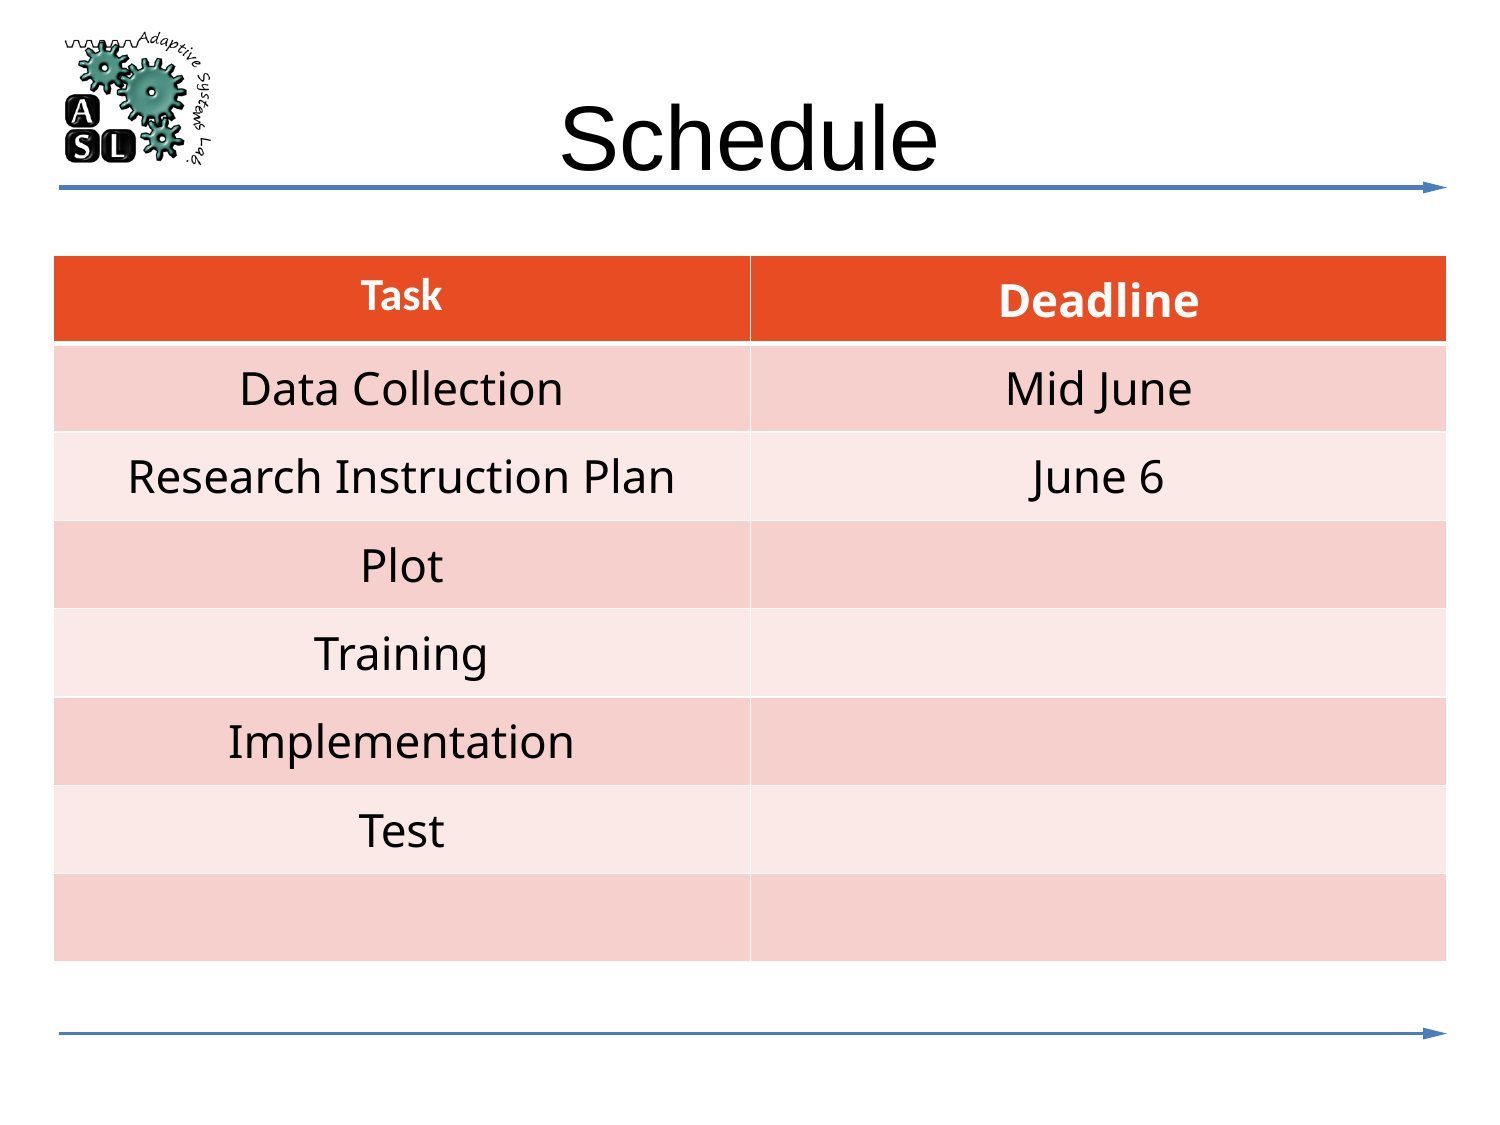

# Schedule
| Task | Deadline |
| --- | --- |
| Data Collection | Mid June |
| Research Instruction Plan | June 6 |
| Plot | |
| Training | |
| Implementation | |
| Test | |
| | |